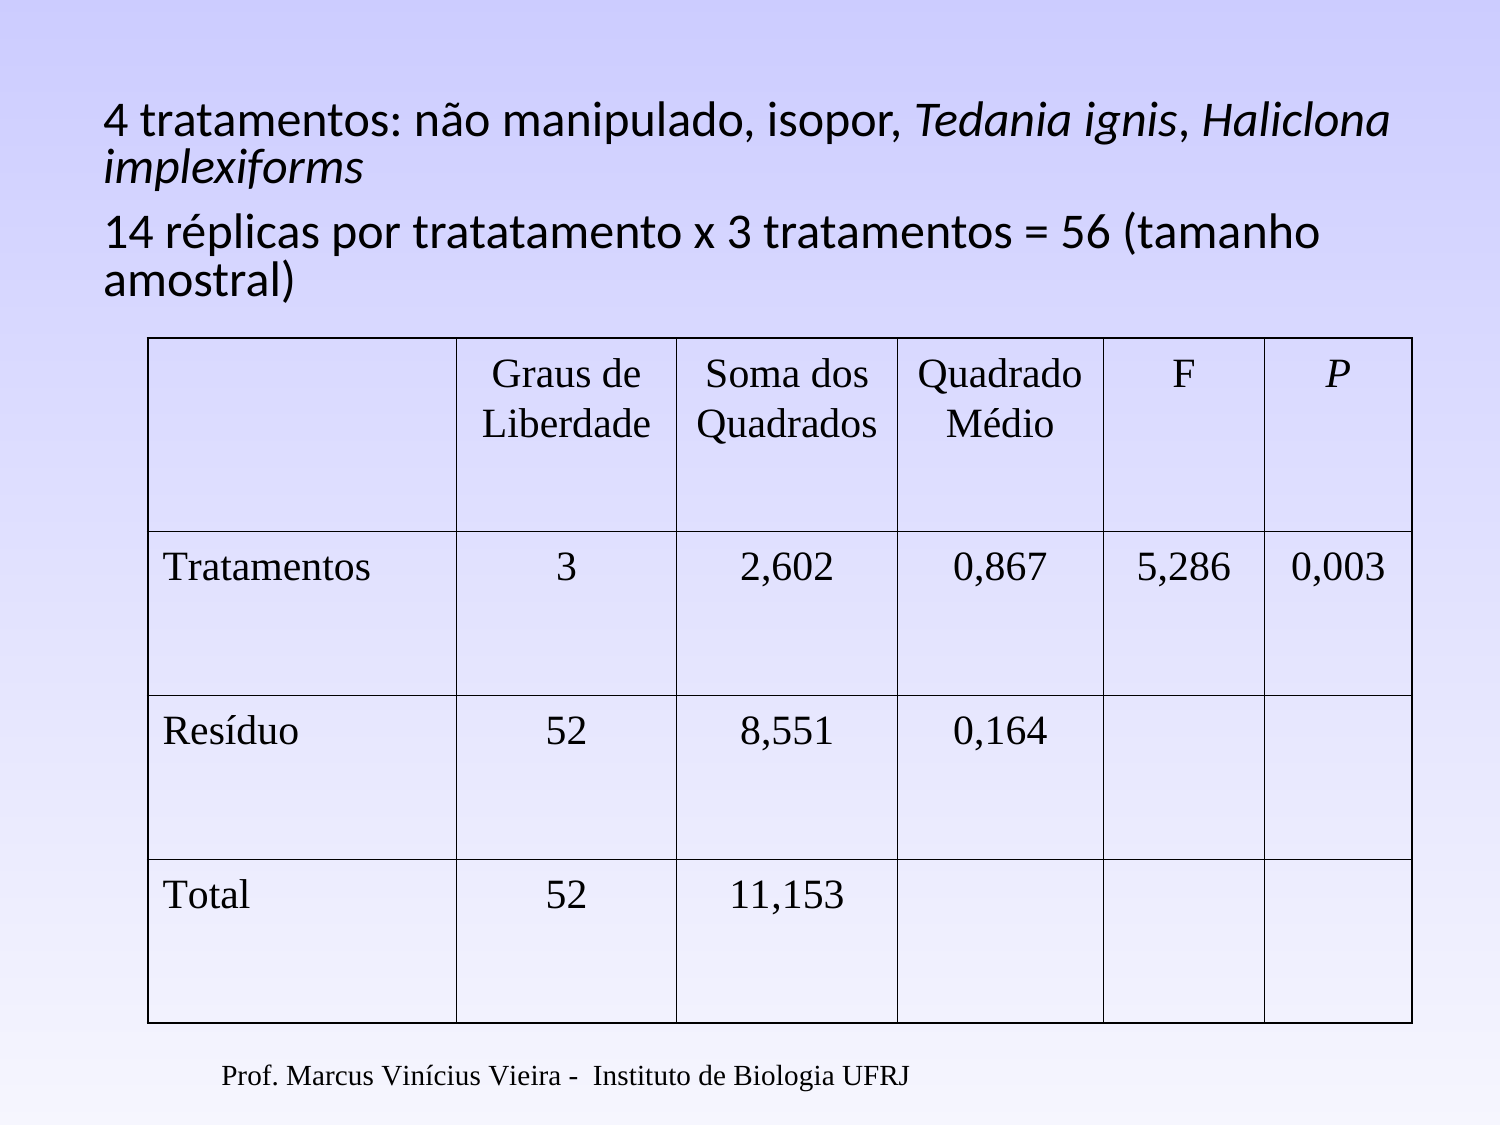

# 4 tratamentos: não manipulado, isopor, Tedania ignis, Haliclona implexiforms
14 réplicas por tratatamento x 3 tratamentos = 56 (tamanho amostral)
| | Graus de Liberdade | Soma dos Quadrados | Quadrado Médio | F | P |
| --- | --- | --- | --- | --- | --- |
| Tratamentos | 3 | 2,602 | 0,867 | 5,286 | 0,003 |
| Resíduo | 52 | 8,551 | 0,164 | | |
| Total | 52 | 11,153 | | | |
Prof. Marcus Vinícius Vieira - Instituto de Biologia UFRJ